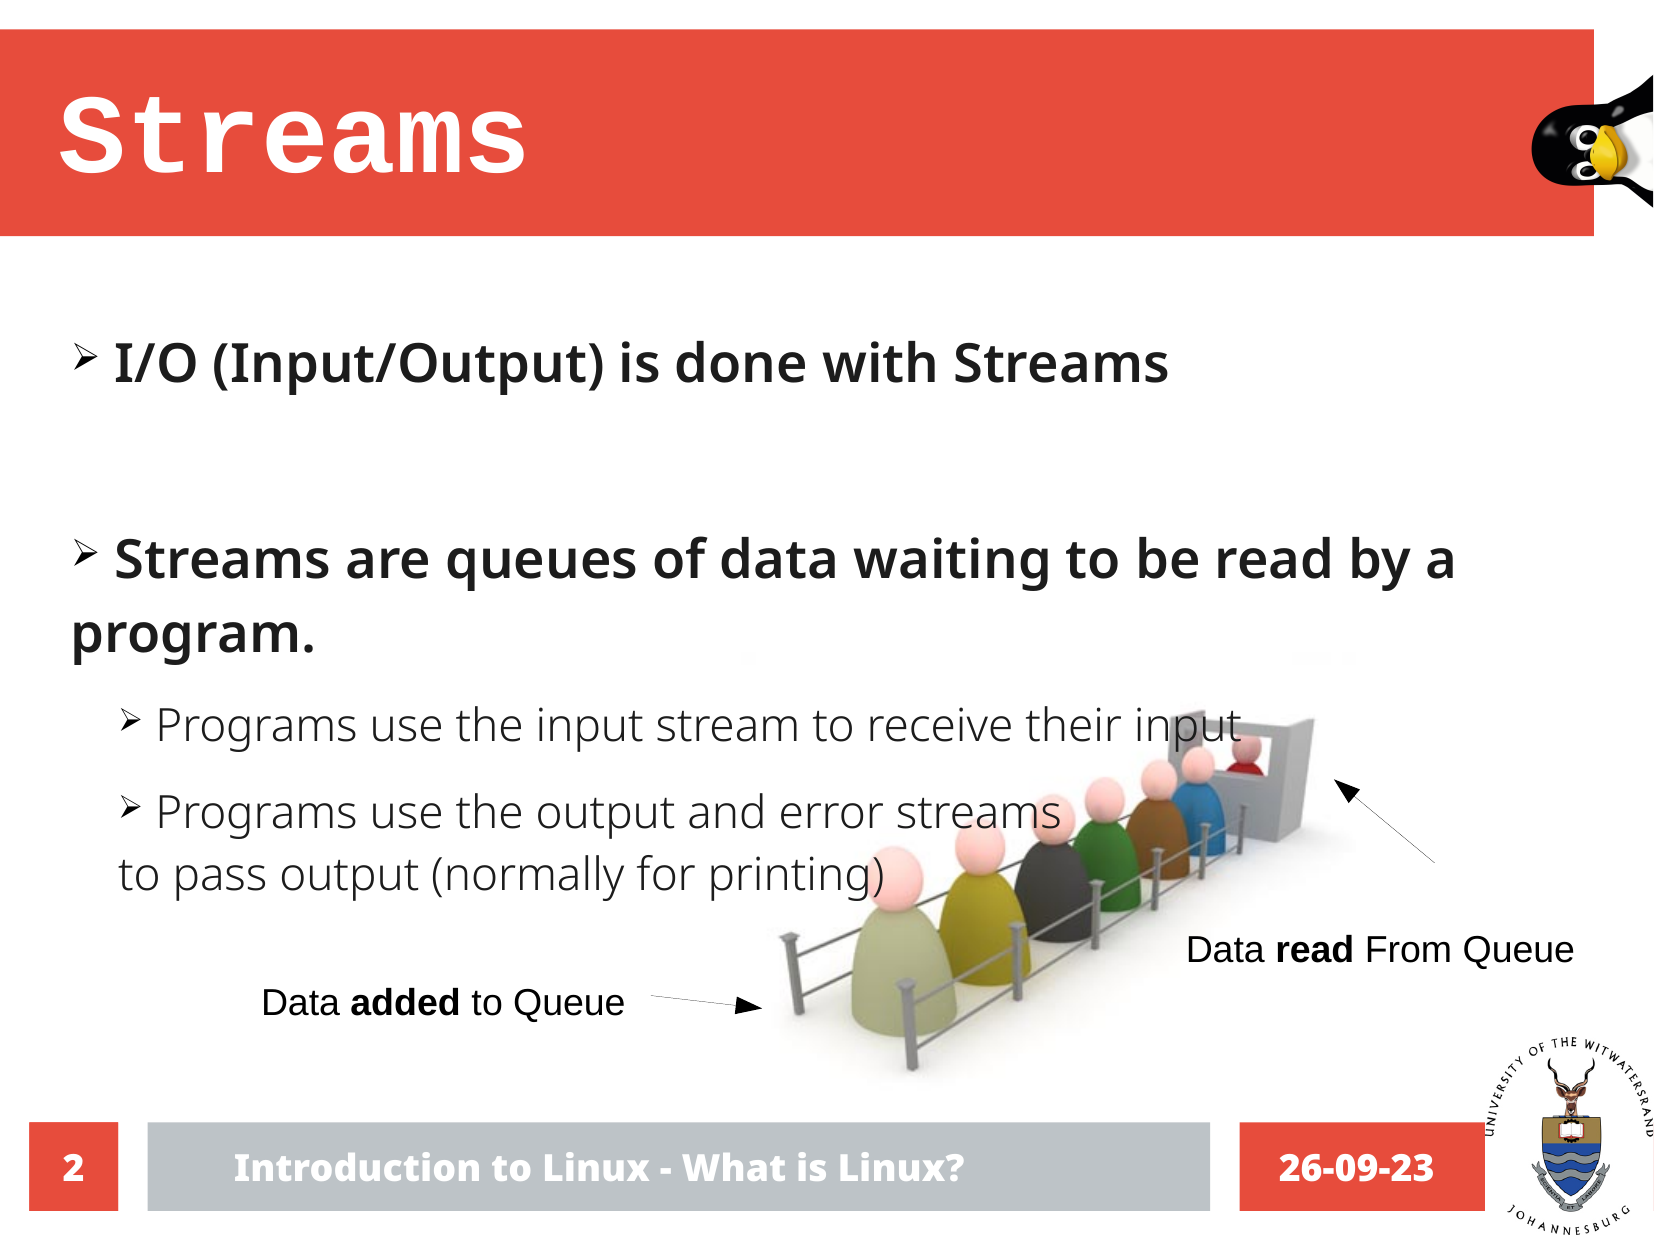

# Streams
 I/O (Input/Output) is done with Streams
 Streams are queues of data waiting to be read by a program.
 Programs use the input stream to receive their input
 Programs use the output and error streams
to pass output (normally for printing)
Data read From Queue
Data added to Queue
2
 Introduction to Linux - What is Linux?